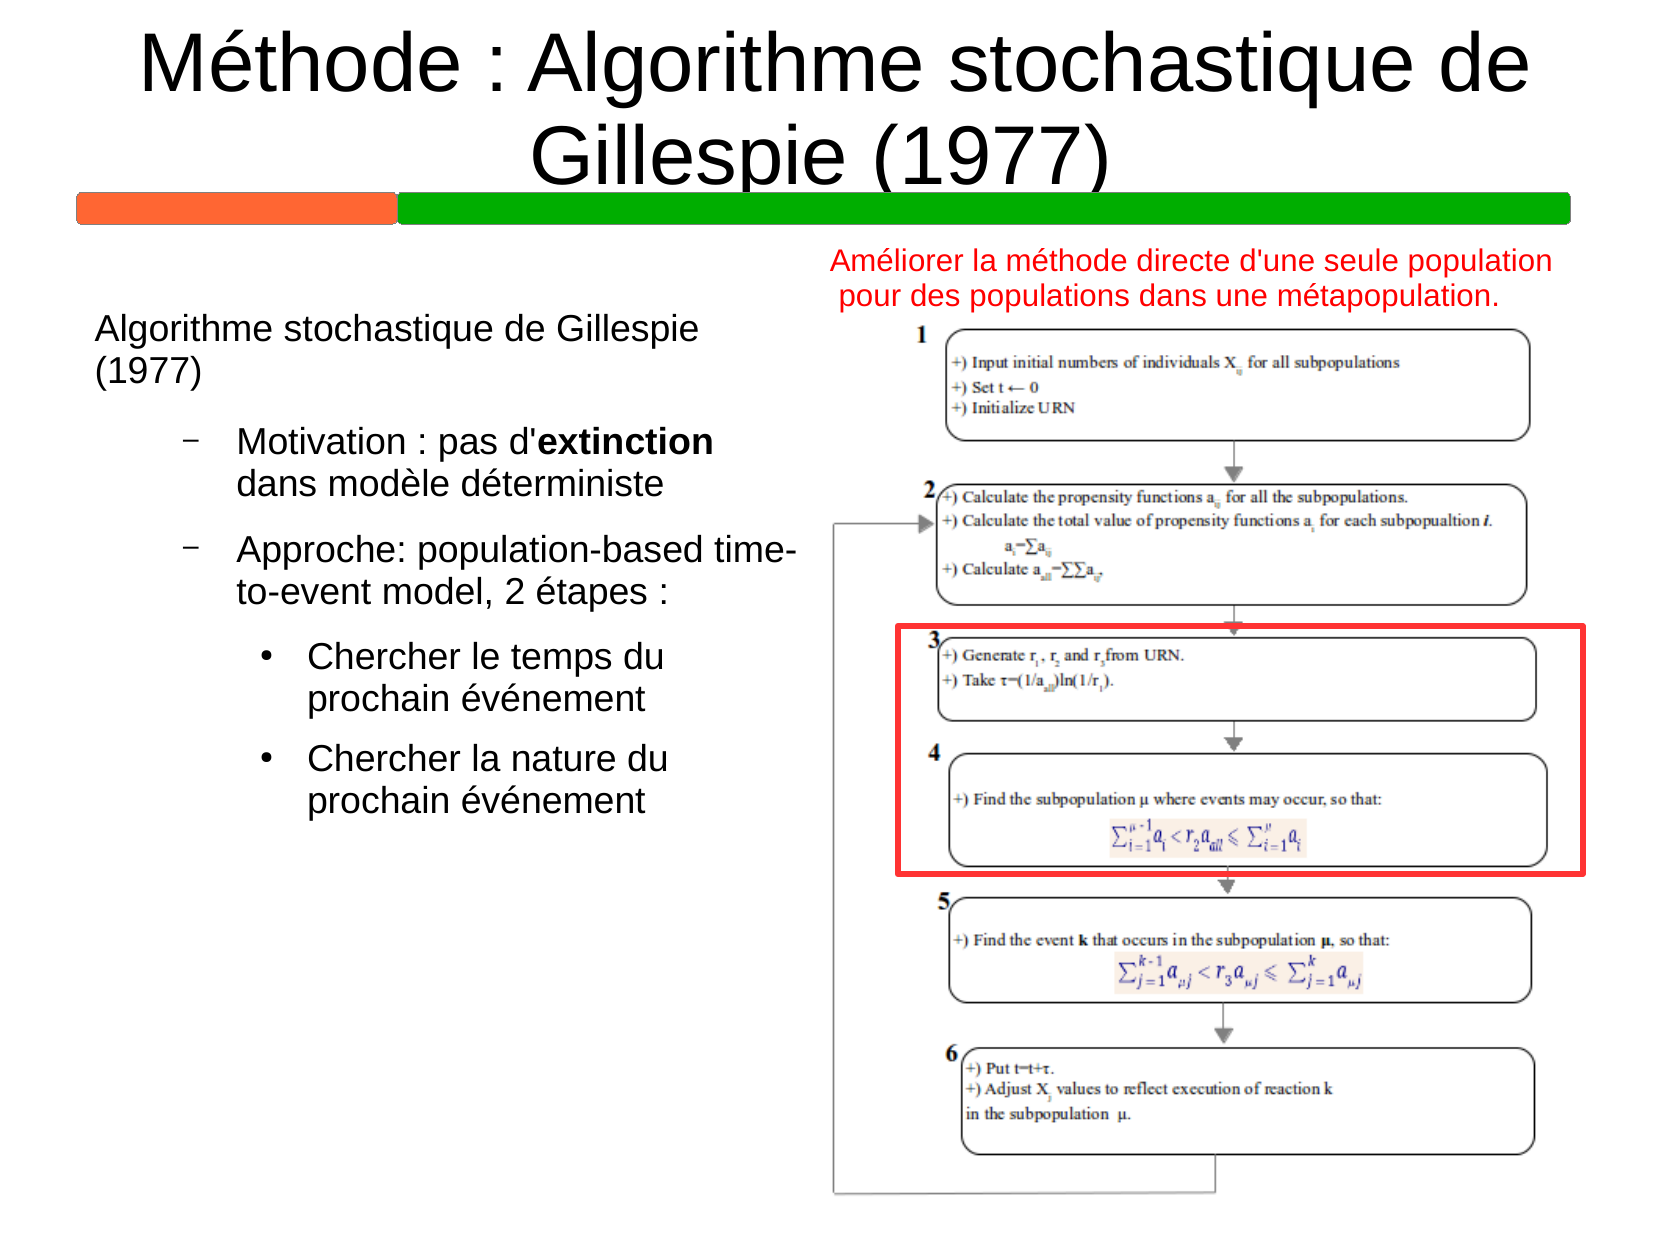

# Méthode : Algorithme stochastique de Gillespie (1977)
Améliorer la méthode directe d'une seule population
 pour des populations dans une métapopulation.
Algorithme stochastique de Gillespie (1977)
Motivation : pas d'extinction dans modèle déterministe
Approche: population-based time-to-event model, 2 étapes :
Chercher le temps du prochain événement
Chercher la nature du prochain événement
5